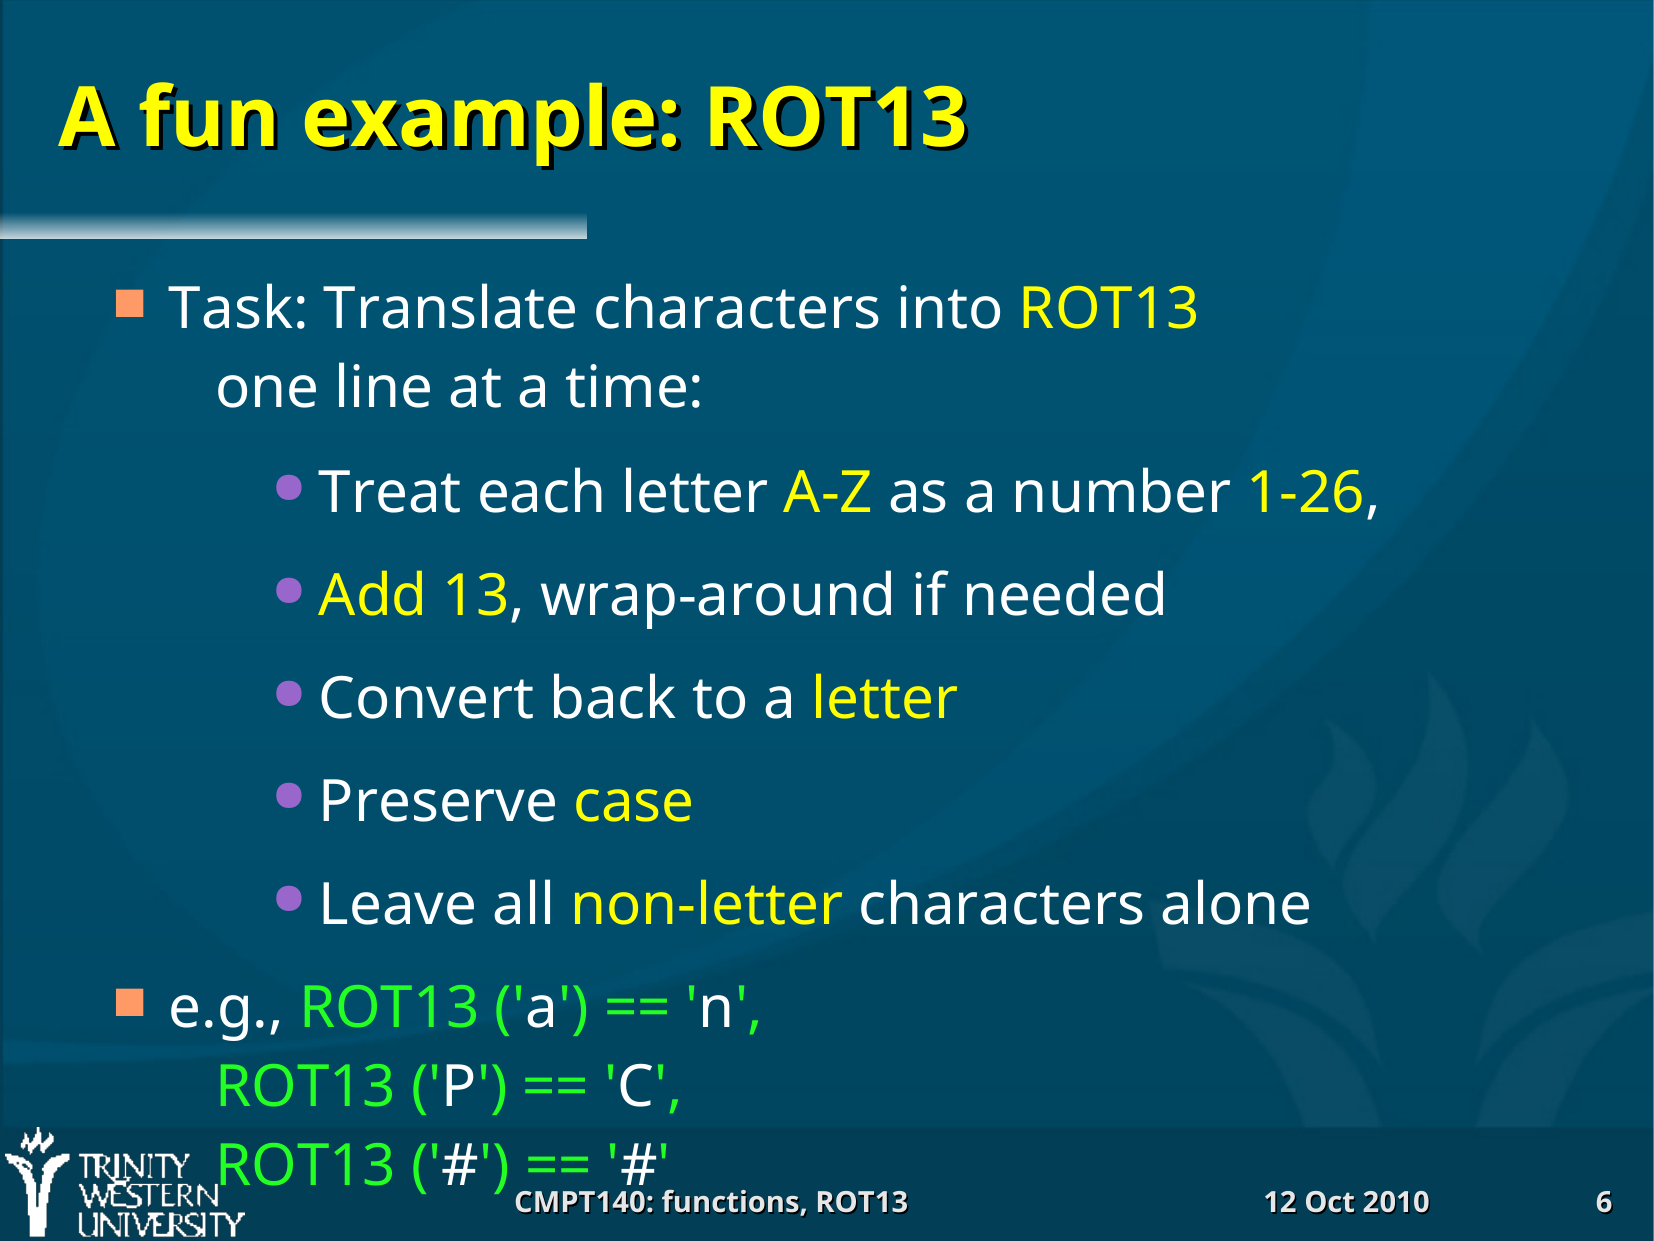

# A fun example: ROT13
Task: Translate characters into ROT13
one line at a time:
Treat each letter A-Z as a number 1-26,
Add 13, wrap-around if needed
Convert back to a letter
Preserve case
Leave all non-letter characters alone
e.g., ROT13 ('a') == 'n',
ROT13 ('P') == 'C',
ROT13 ('#') == '#'
CMPT140: functions, ROT13
12 Oct 2010
6